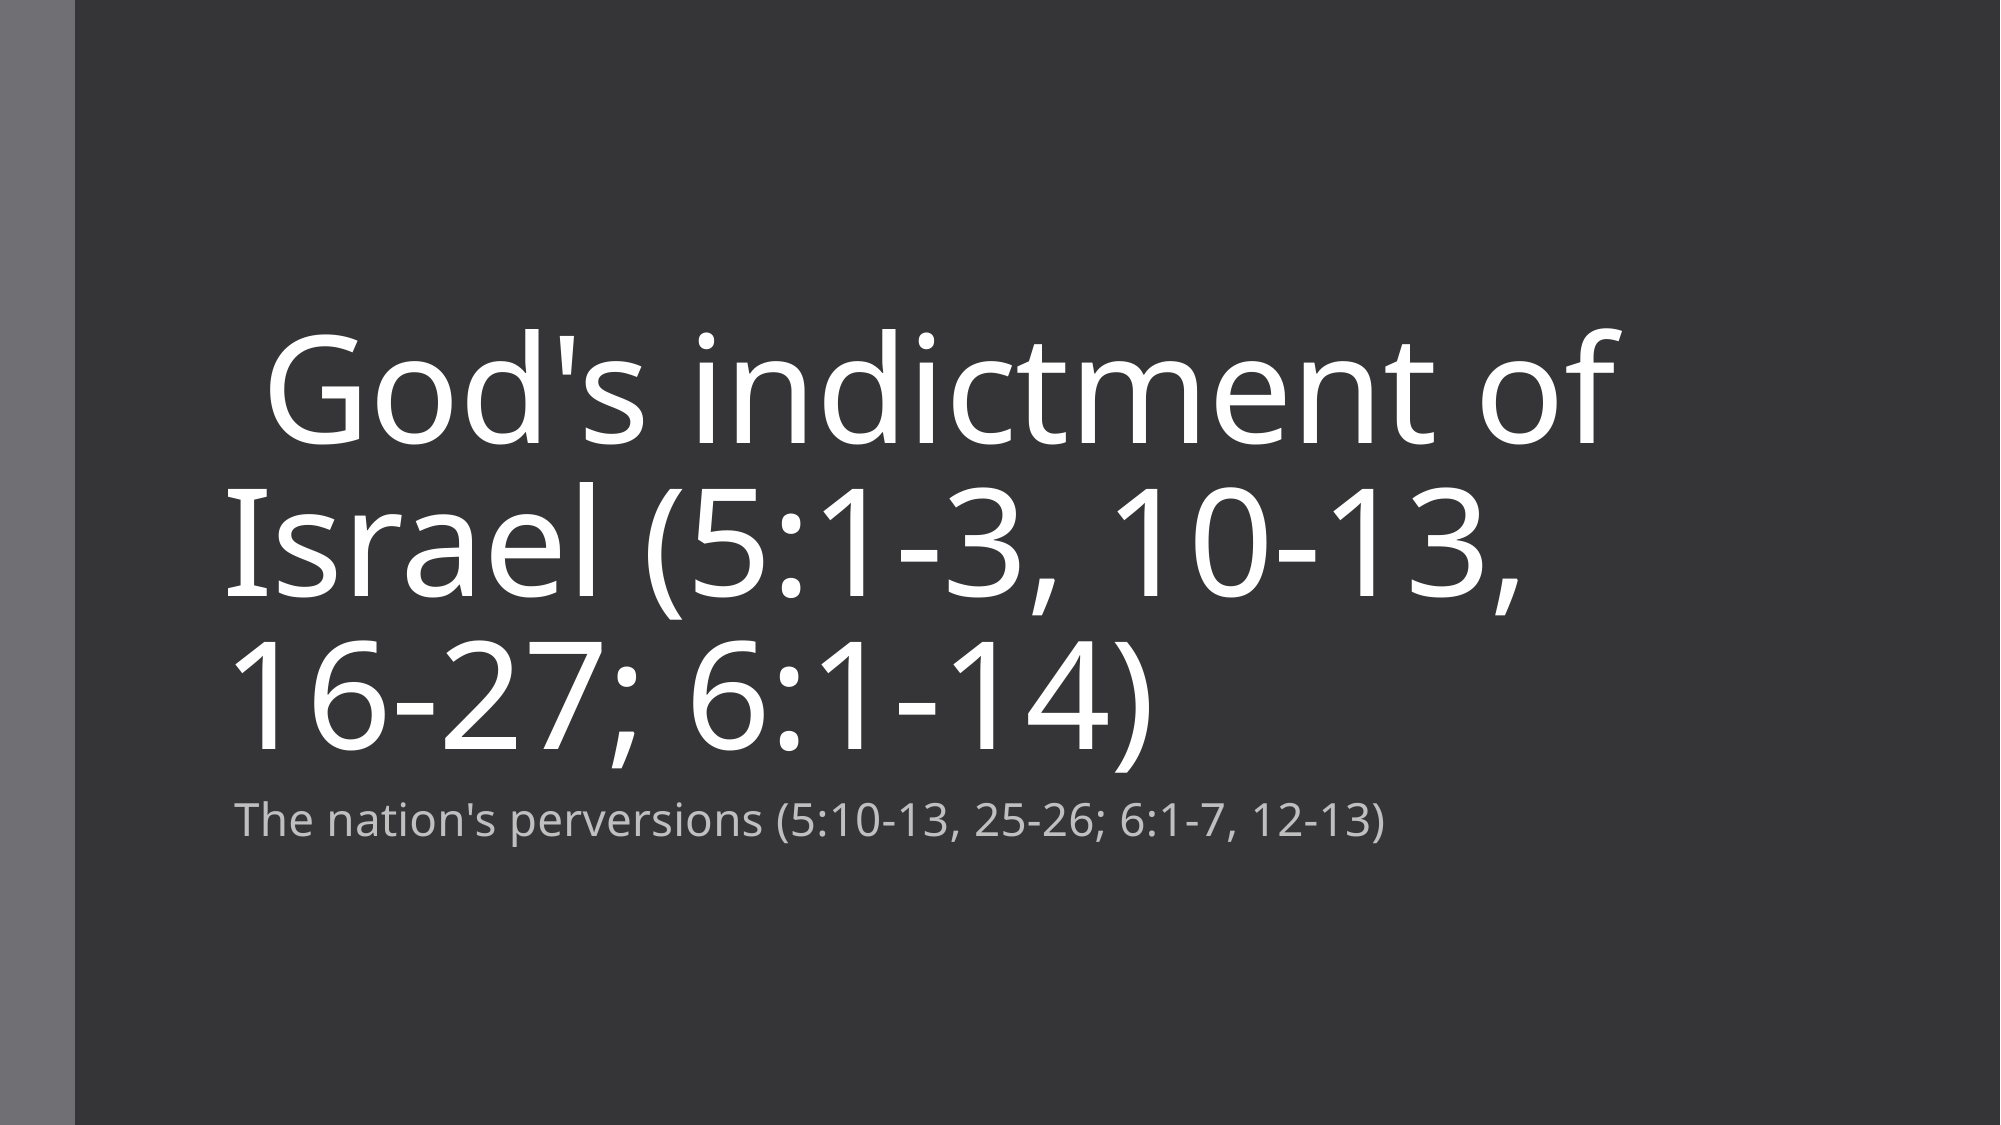

# God's indictment of Israel (5:1-3, 10-13, 16-27; 6:1-14)
 The nation's perversions (5:10-13, 25-26; 6:1-7, 12-13)